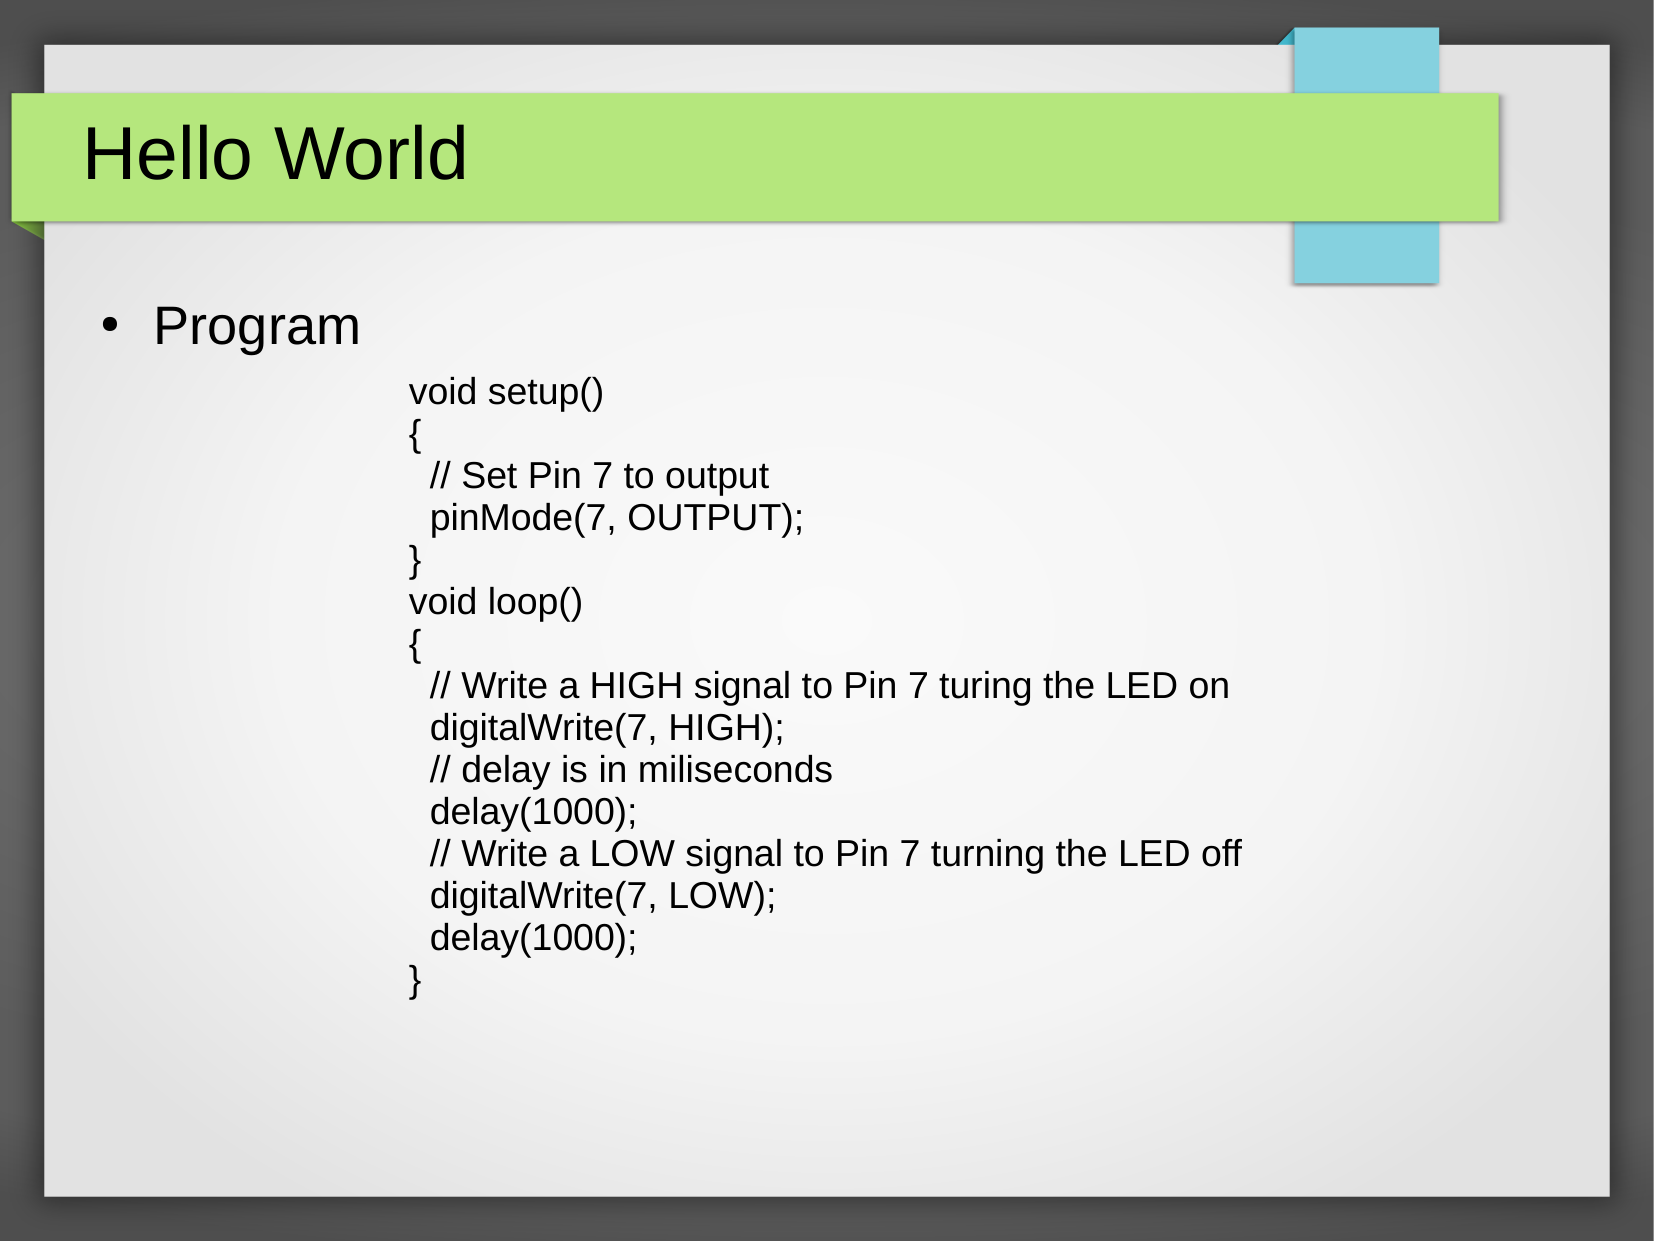

# Hello World
Program
void setup()
{
 // Set Pin 7 to output
 pinMode(7, OUTPUT);
}
void loop()
{
 // Write a HIGH signal to Pin 7 turing the LED on
 digitalWrite(7, HIGH);
 // delay is in miliseconds
 delay(1000);
 // Write a LOW signal to Pin 7 turning the LED off
 digitalWrite(7, LOW);
 delay(1000);
}